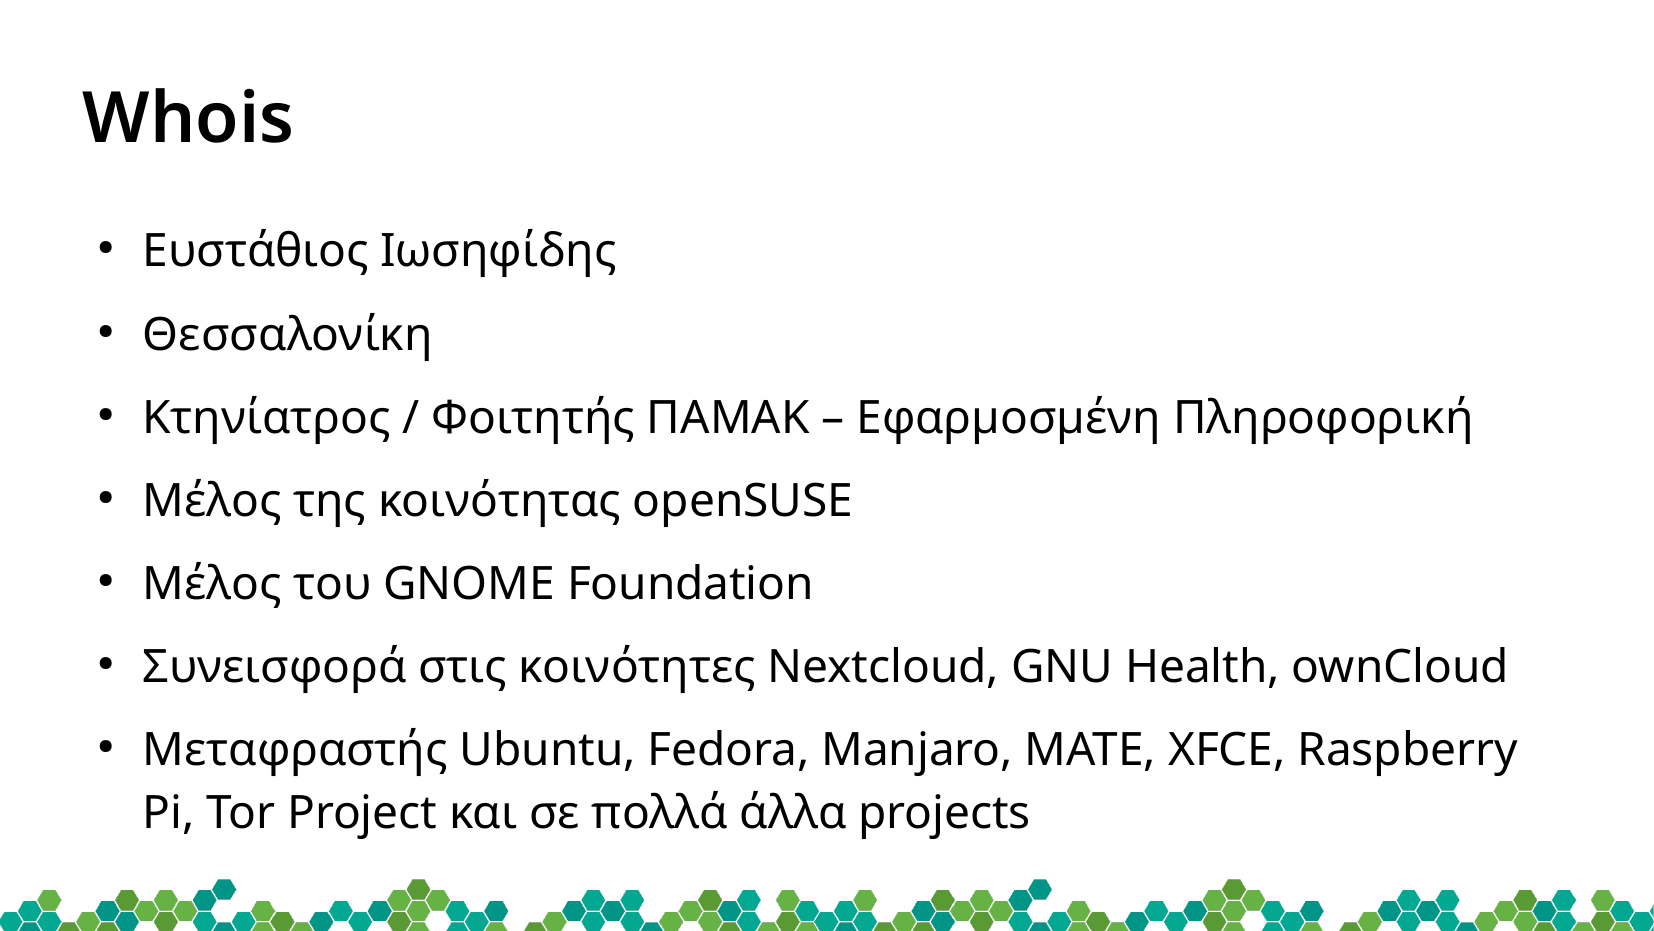

# Whois
Ευστάθιος Ιωσηφίδης
Θεσσαλονίκη
Κτηνίατρος / Φοιτητής ΠΑΜΑΚ – Εφαρμοσμένη Πληροφορική
Μέλος της κοινότητας openSUSE
Μέλος του GNOME Foundation
Συνεισφορά στις κοινότητες Nextcloud, GNU Health, ownCloud
Μεταφραστής Ubuntu, Fedora, Manjaro, MATE, XFCE, Raspberry Pi, Tor Project και σε πολλά άλλα projects